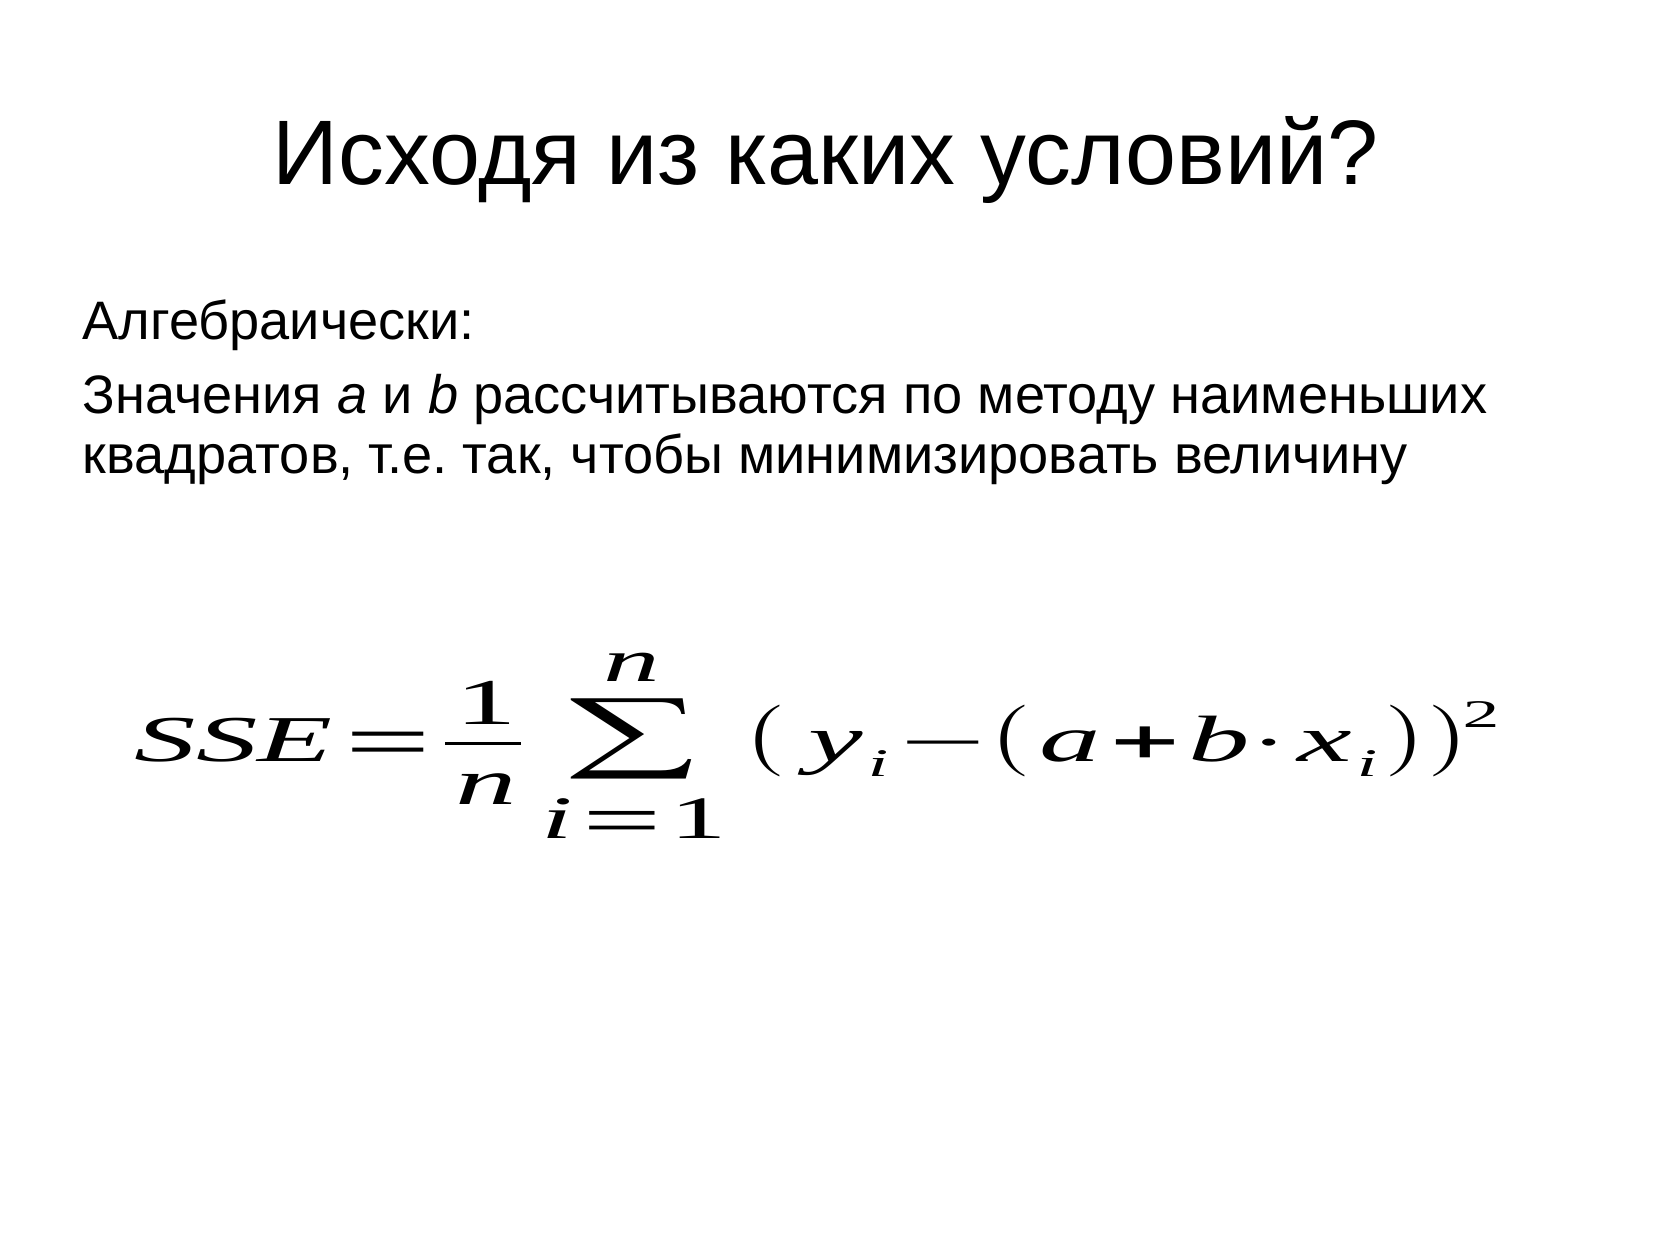

# Исходя из каких условий?
Алгебраически:
Значения a и b рассчитываются по методу наименьших квадратов, т.е. так, чтобы минимизировать величину